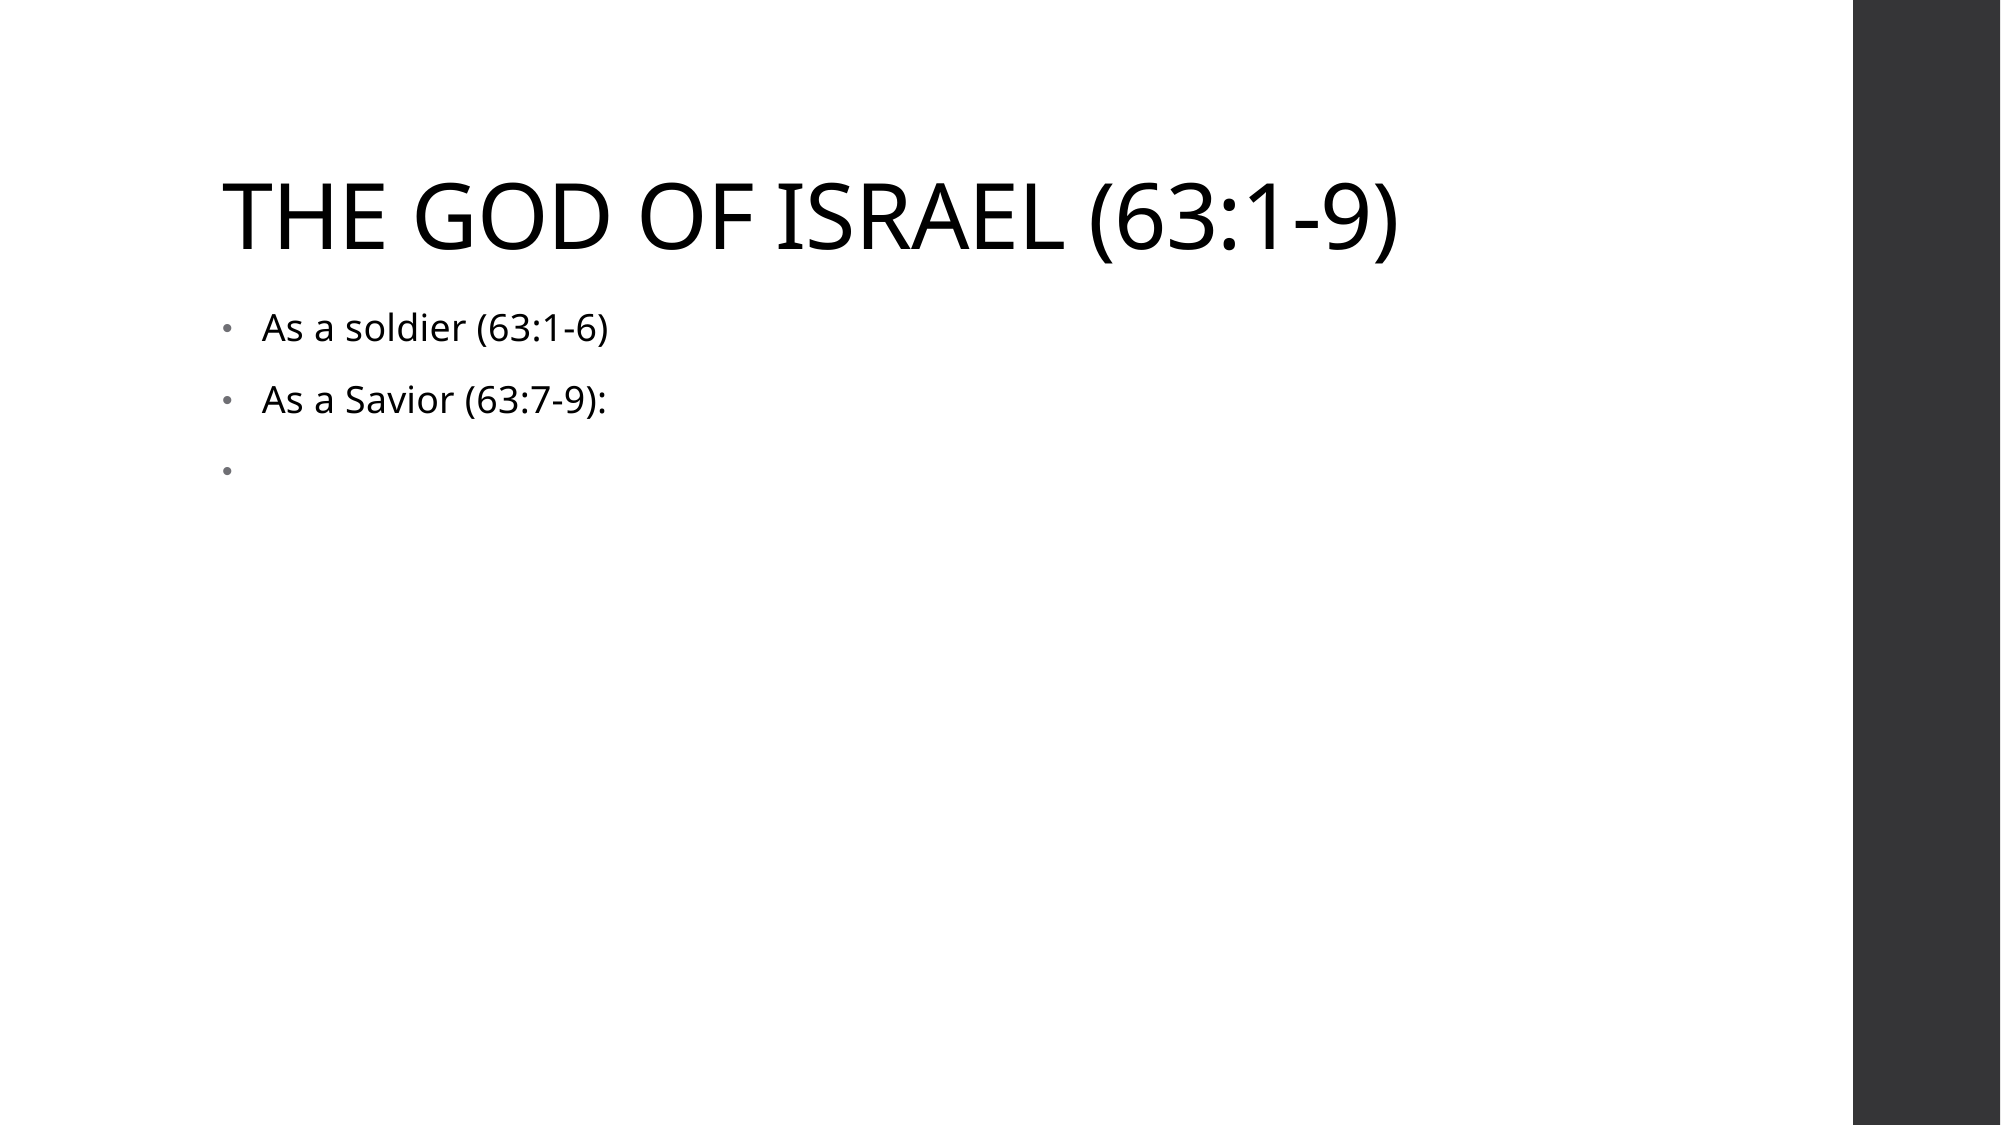

# THE GOD OF ISRAEL (63:1-9)
 As a soldier (63:1-6)
 As a Savior (63:7-9):